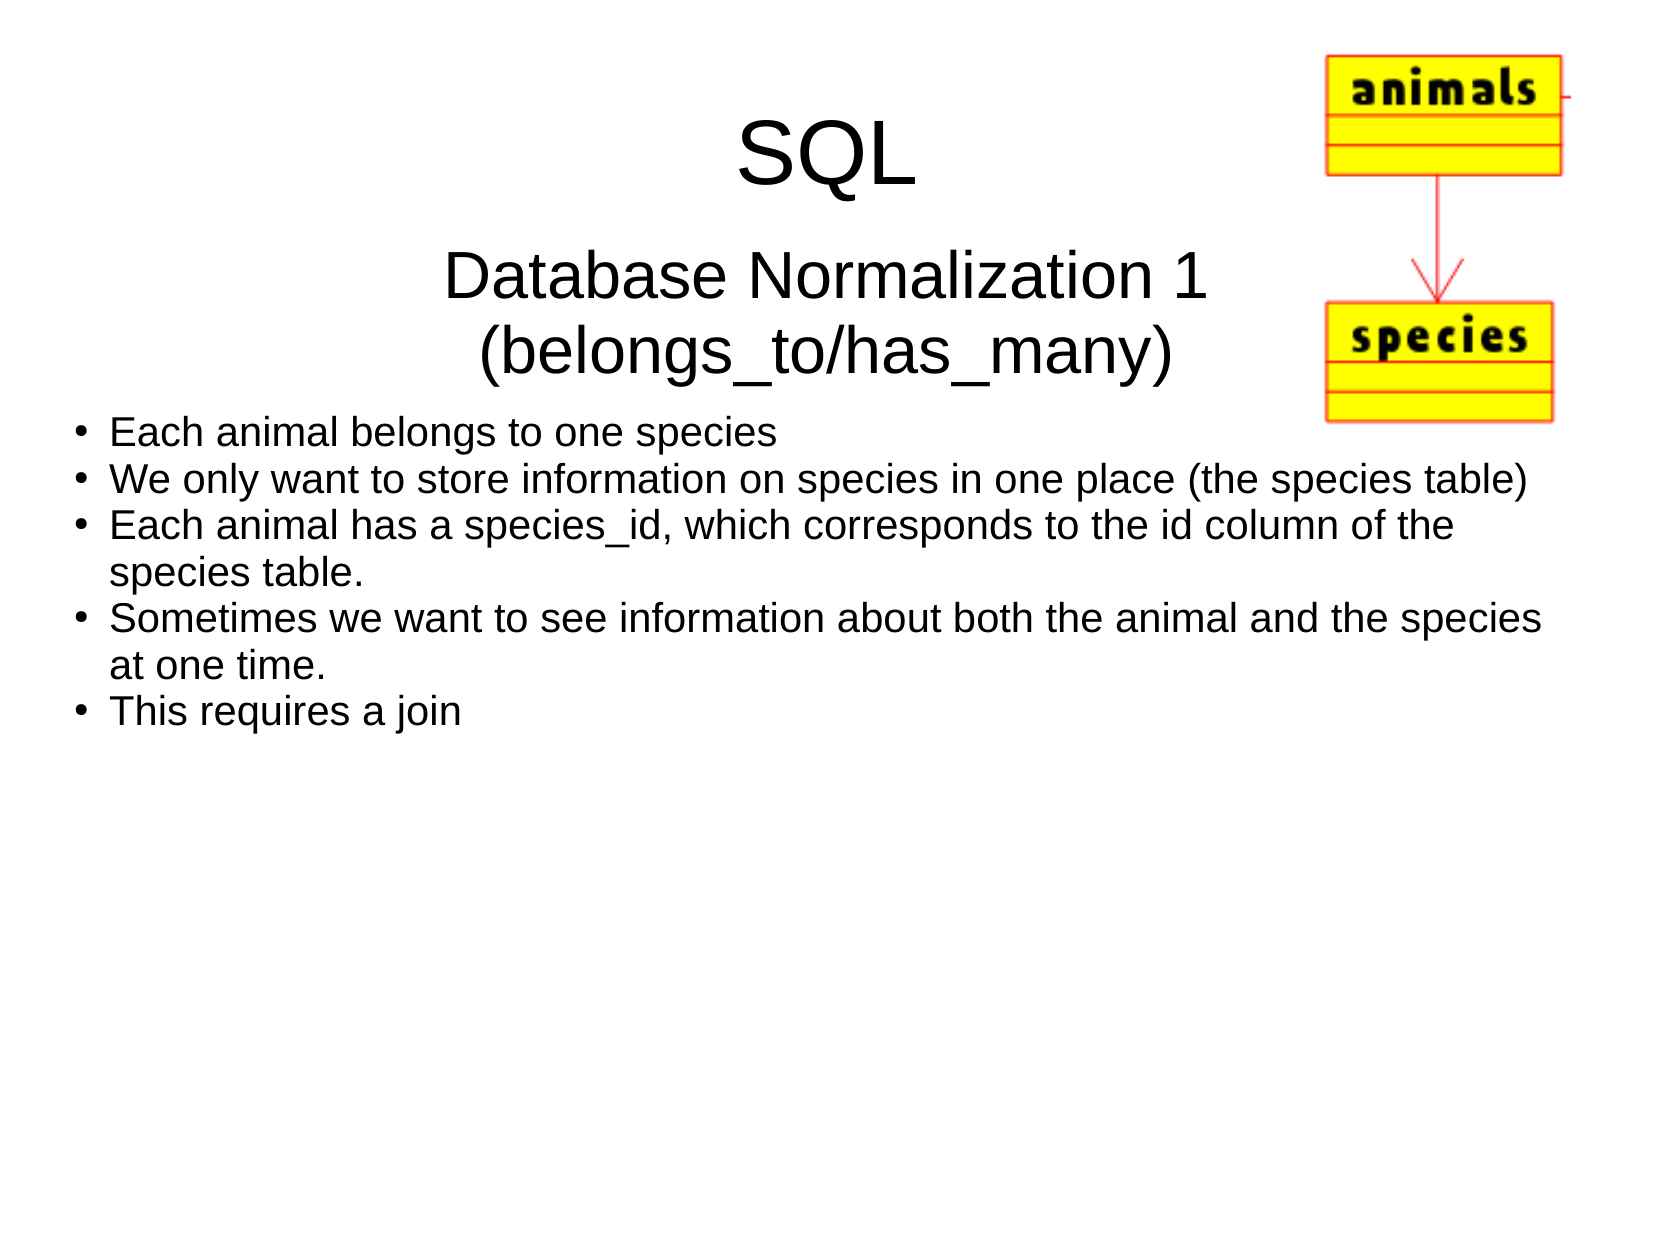

# SQL
Database Normalization 1
(belongs_to/has_many)
Each animal belongs to one species
We only want to store information on species in one place (the species table)
Each animal has a species_id, which corresponds to the id column of the species table.
Sometimes we want to see information about both the animal and the species at one time.
This requires a join